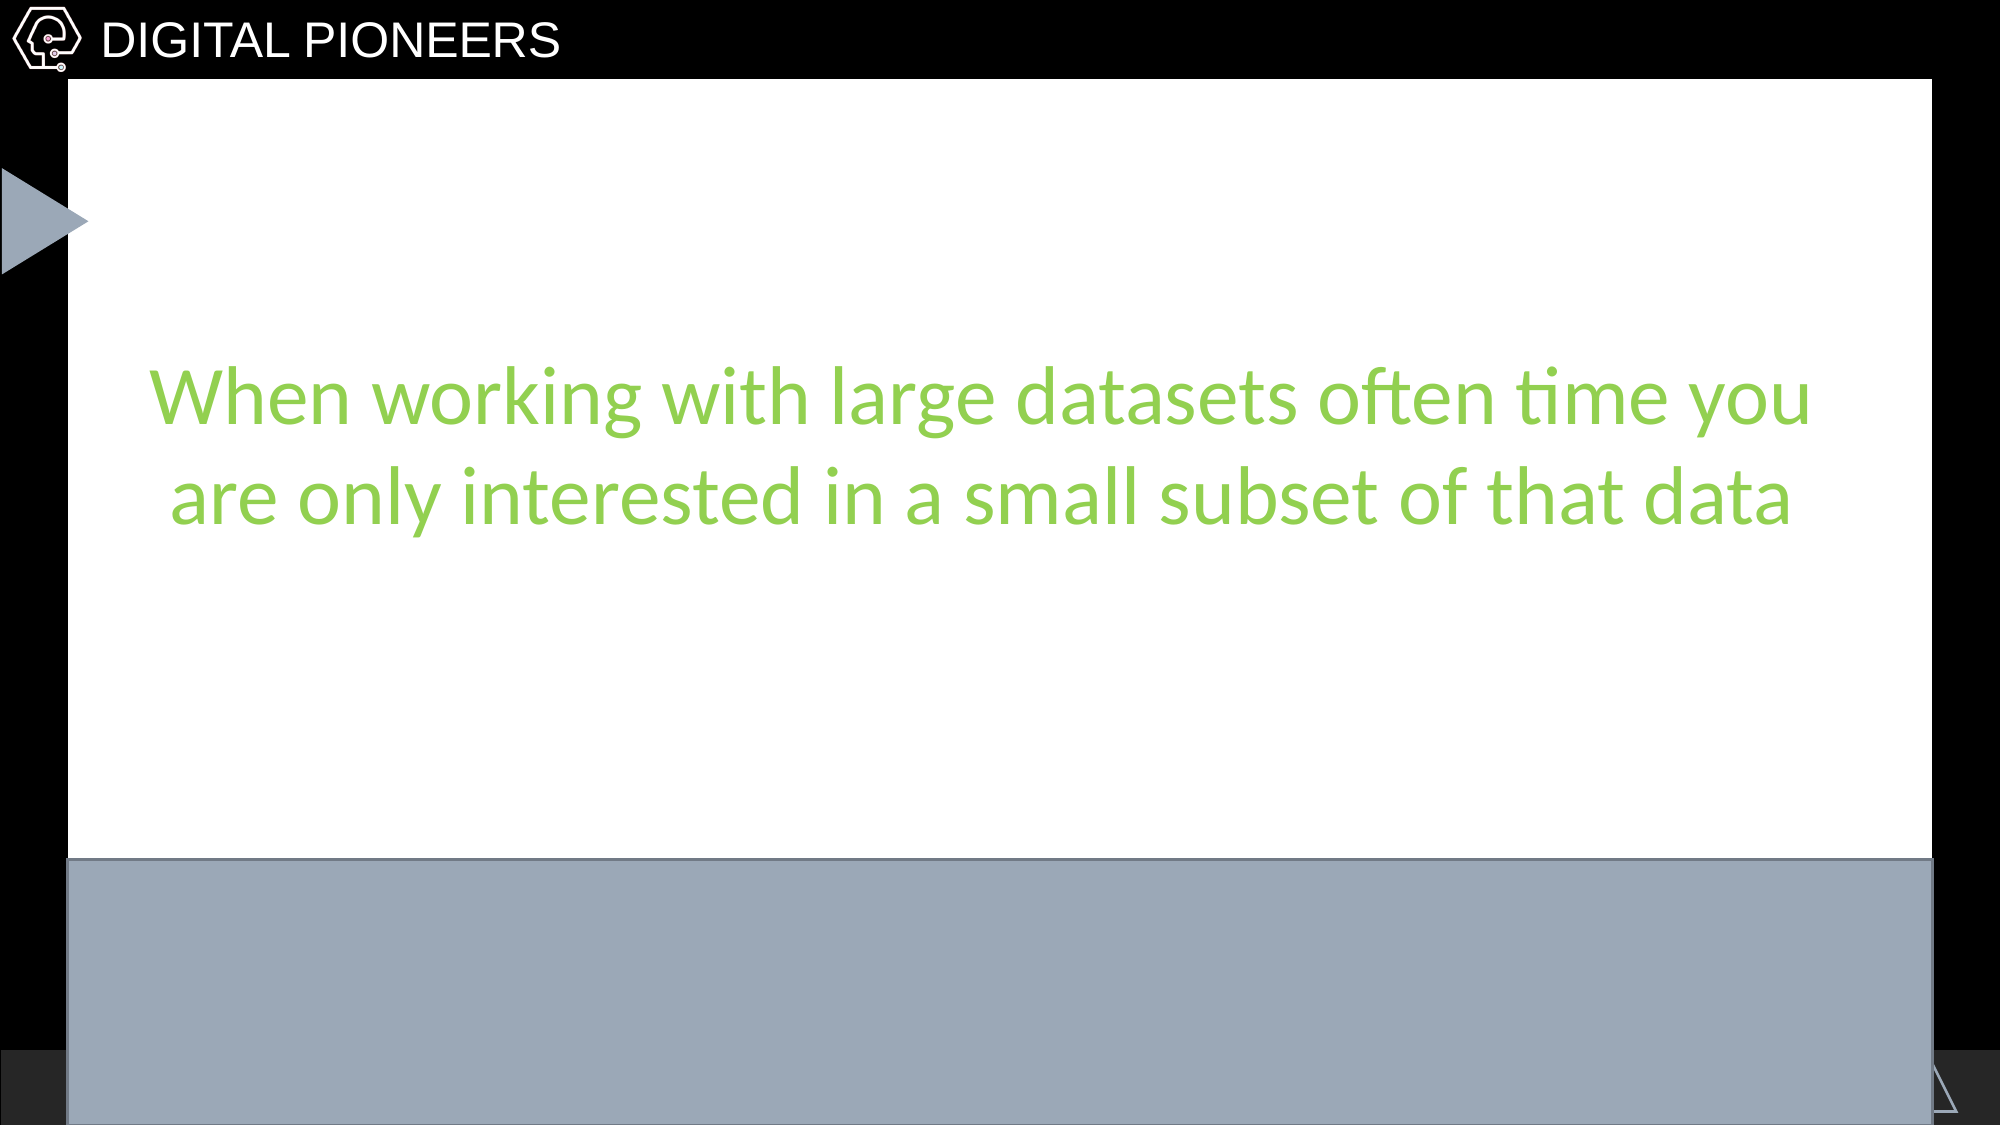

DIGITAL PIONEERS
#
When working with large datasets often time you are only interested in a small subset of that data